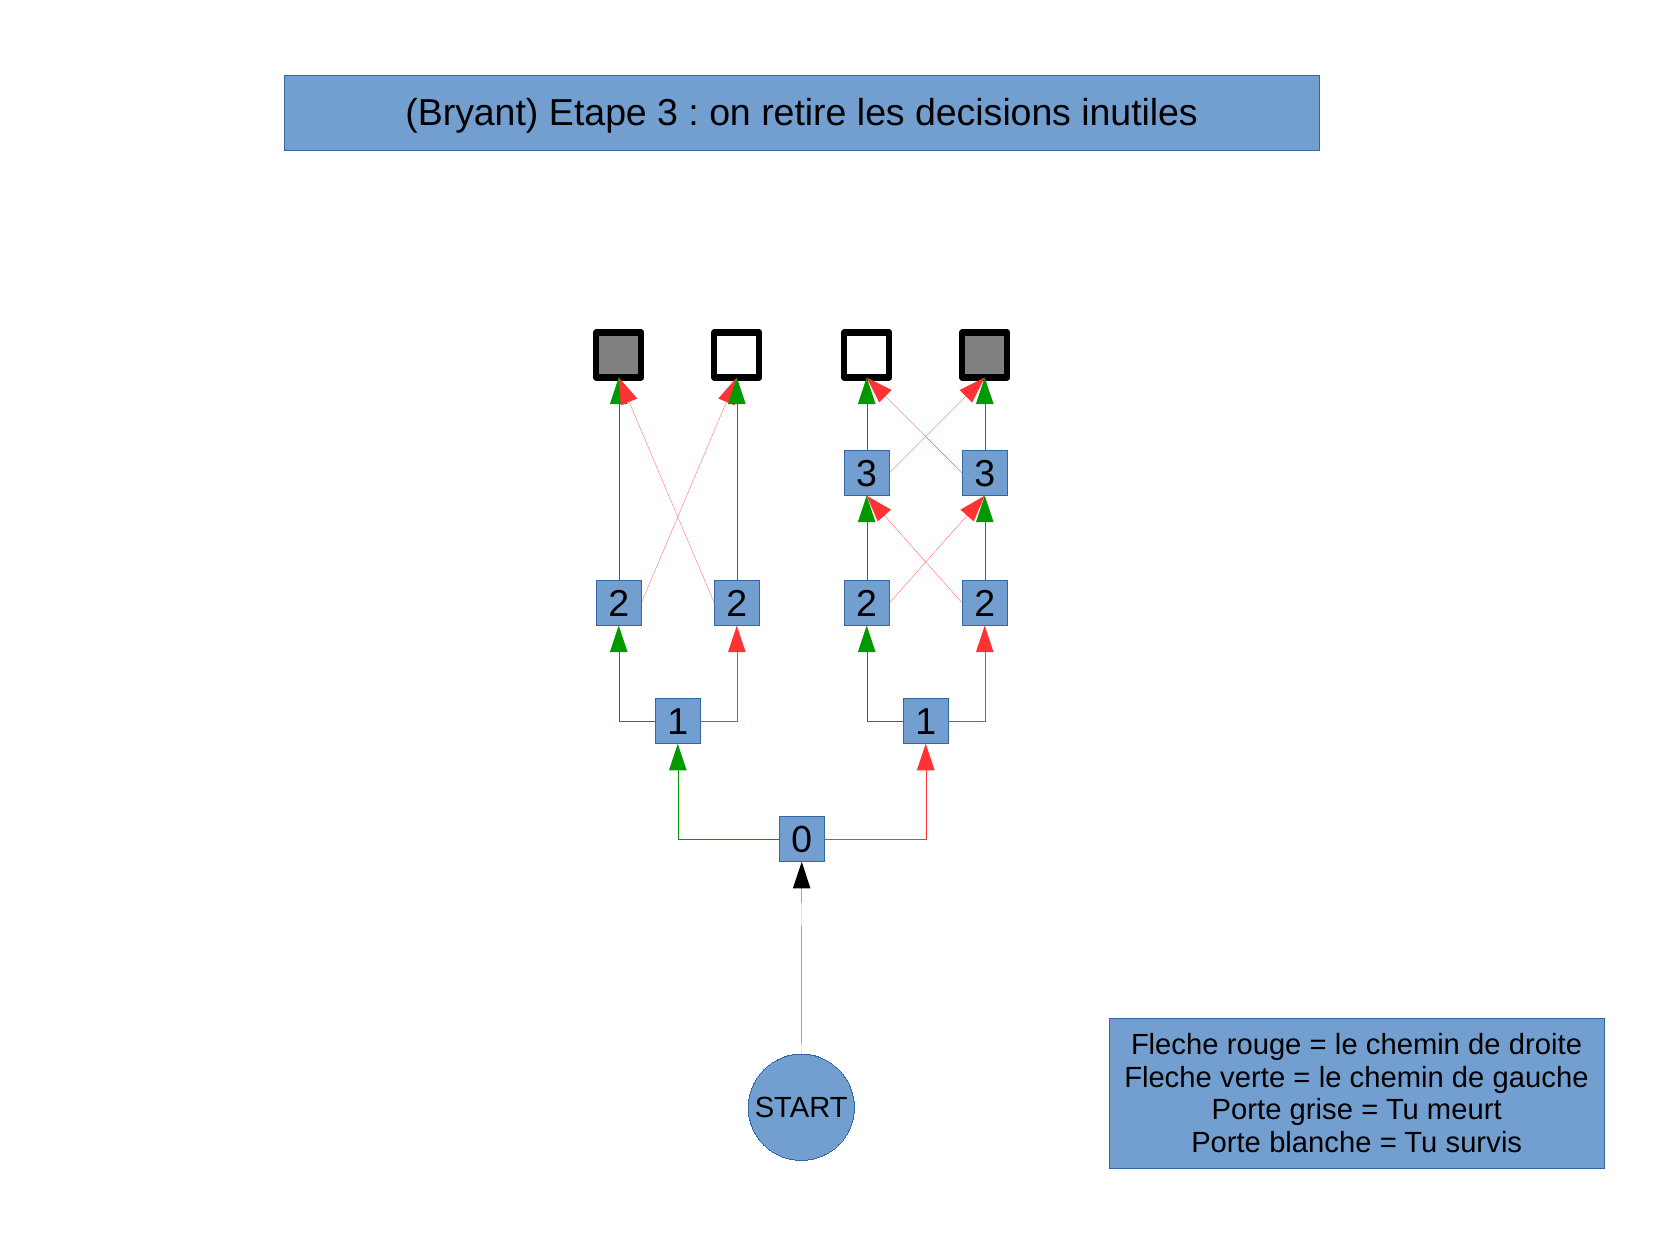

(Bryant) Etape 3 : on retire les decisions inutiles
3
3
3
3
2
2
2
2
2
2
2
2
1
1
1
1
0
Fleche rouge = le chemin de gauche
Fleche verte = le chemin de droite
Porte grise = Tu meurt
Porte blanche = Tu survis
Fleche rouge = le chemin de droite
Fleche verte = le chemin de gauche
Porte grise = Tu meurt
Porte blanche = Tu survis
START